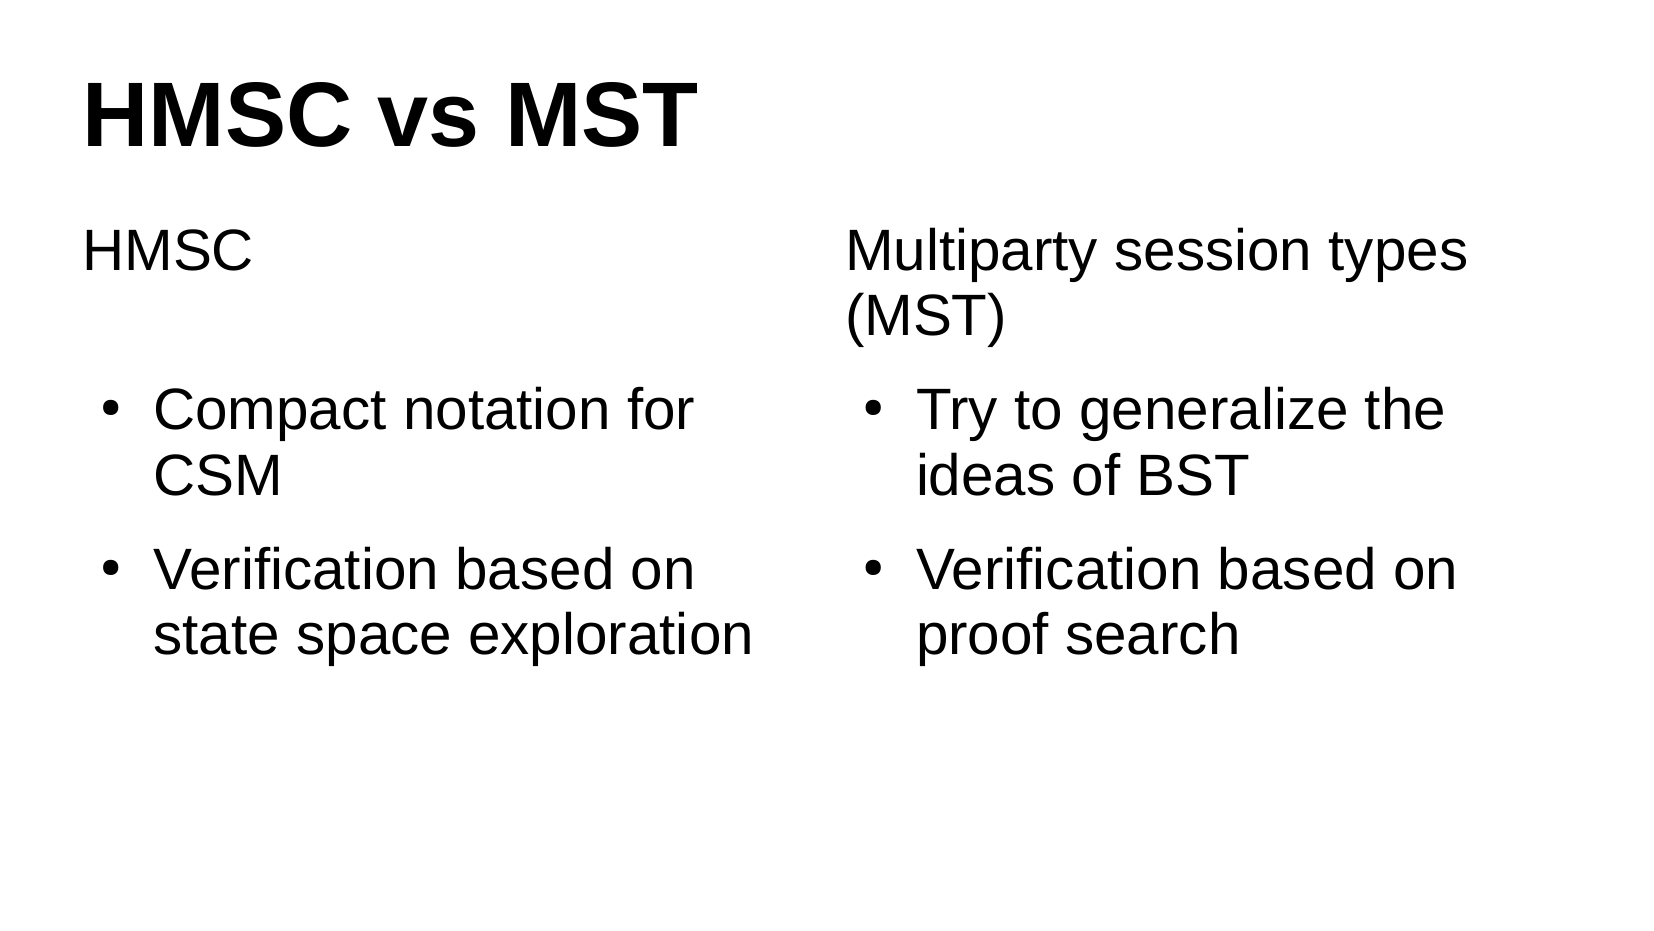

# HMSC vs MST
HMSC
Compact notation for CSM
Verification based on state space exploration
Multiparty session types (MST)
Try to generalize the ideas of BST
Verification based on proof search